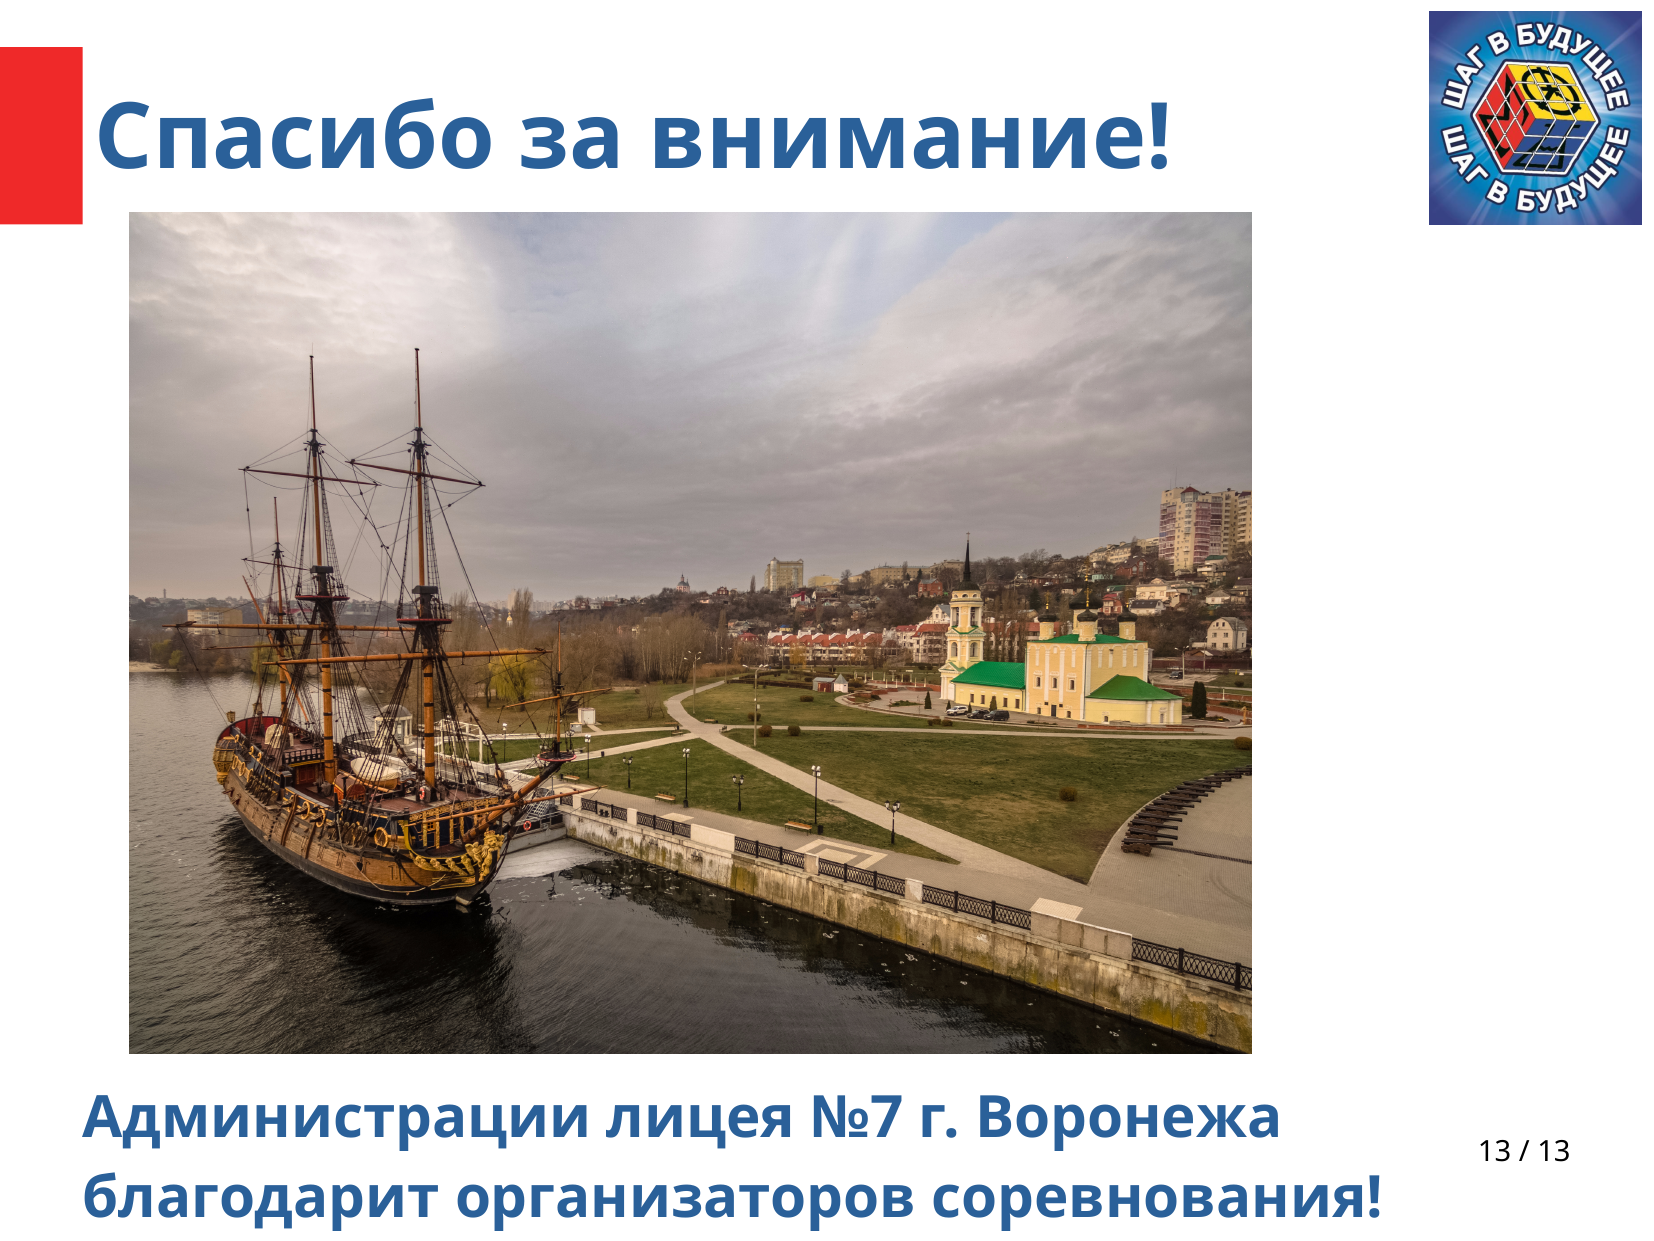

Спасибо за внимание!
# Администрации лицея №7 г. Воронежа благодарит организаторов соревнования!
13